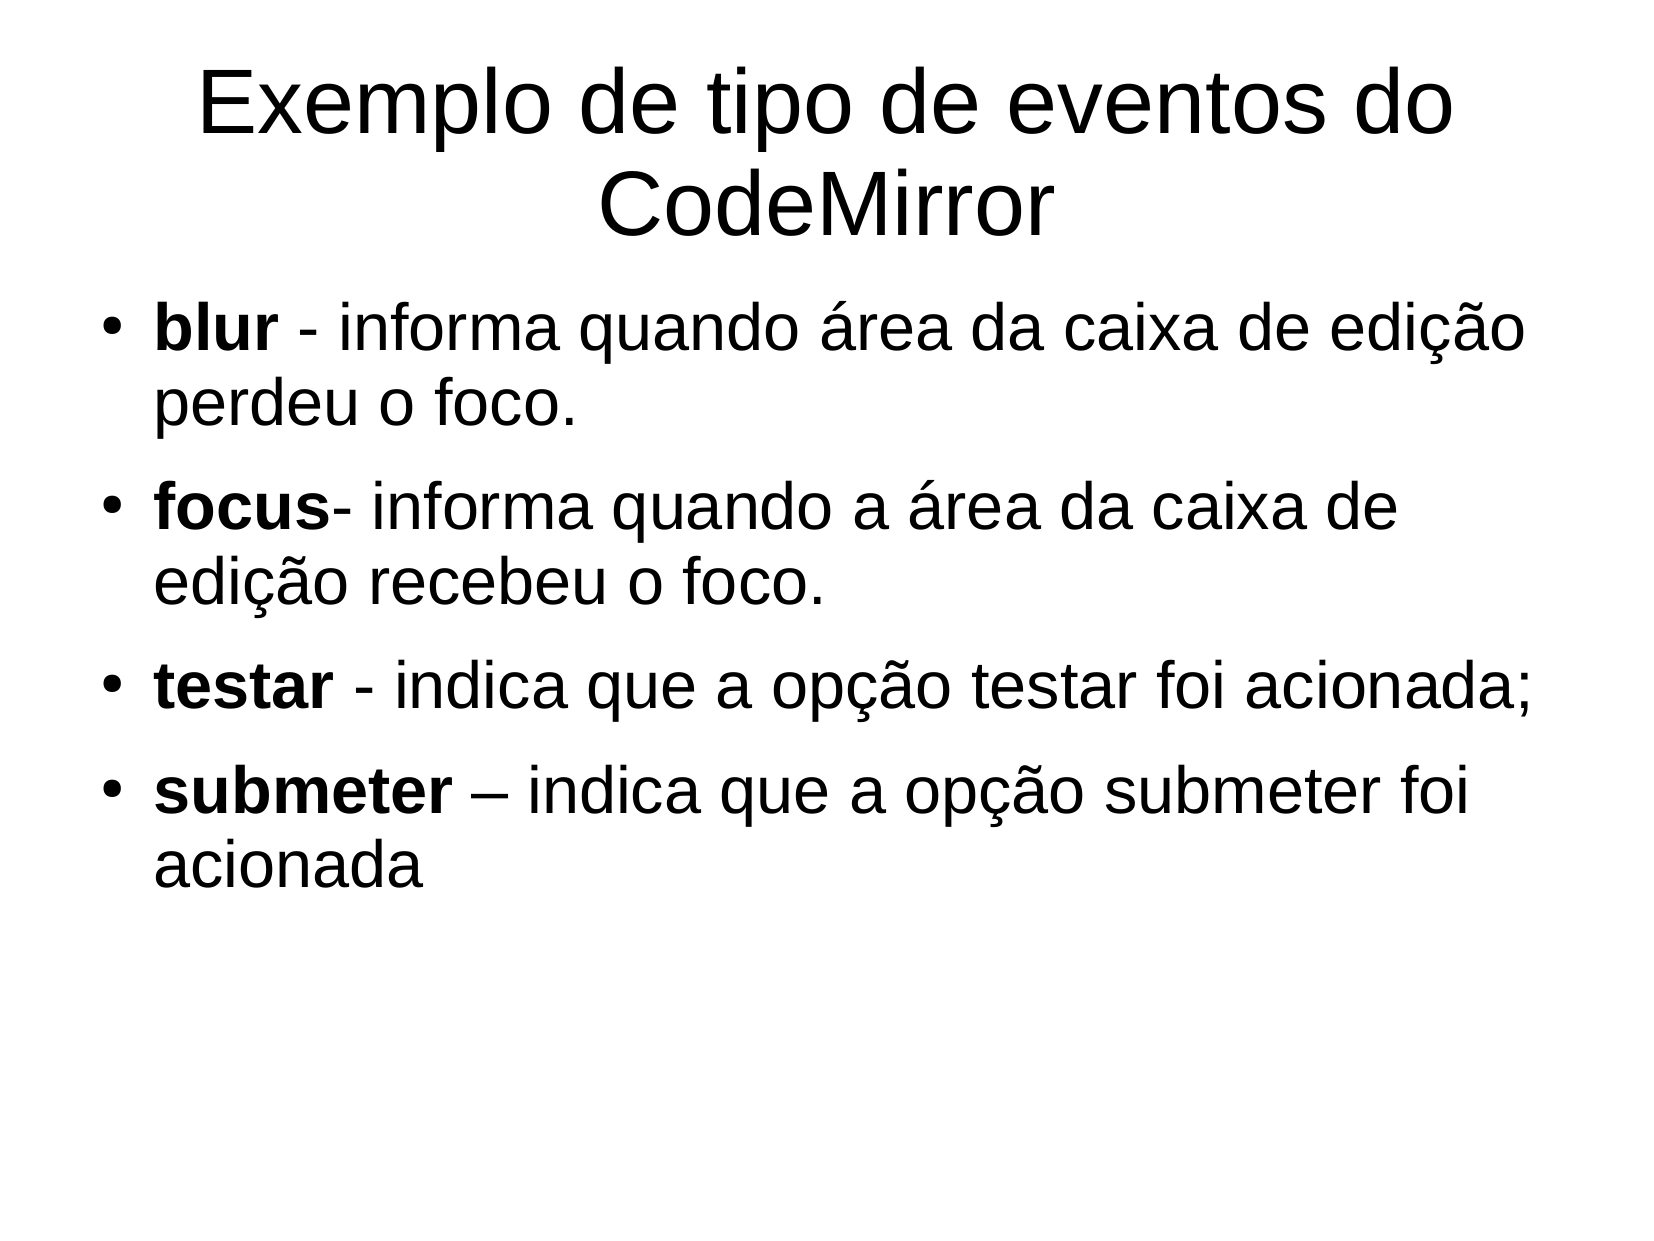

# Exemplo de tipo de eventos do CodeMirror
blur - informa quando área da caixa de edição perdeu o foco.
focus- informa quando a área da caixa de edição recebeu o foco.
testar - indica que a opção testar foi acionada;
submeter – indica que a opção submeter foi acionada